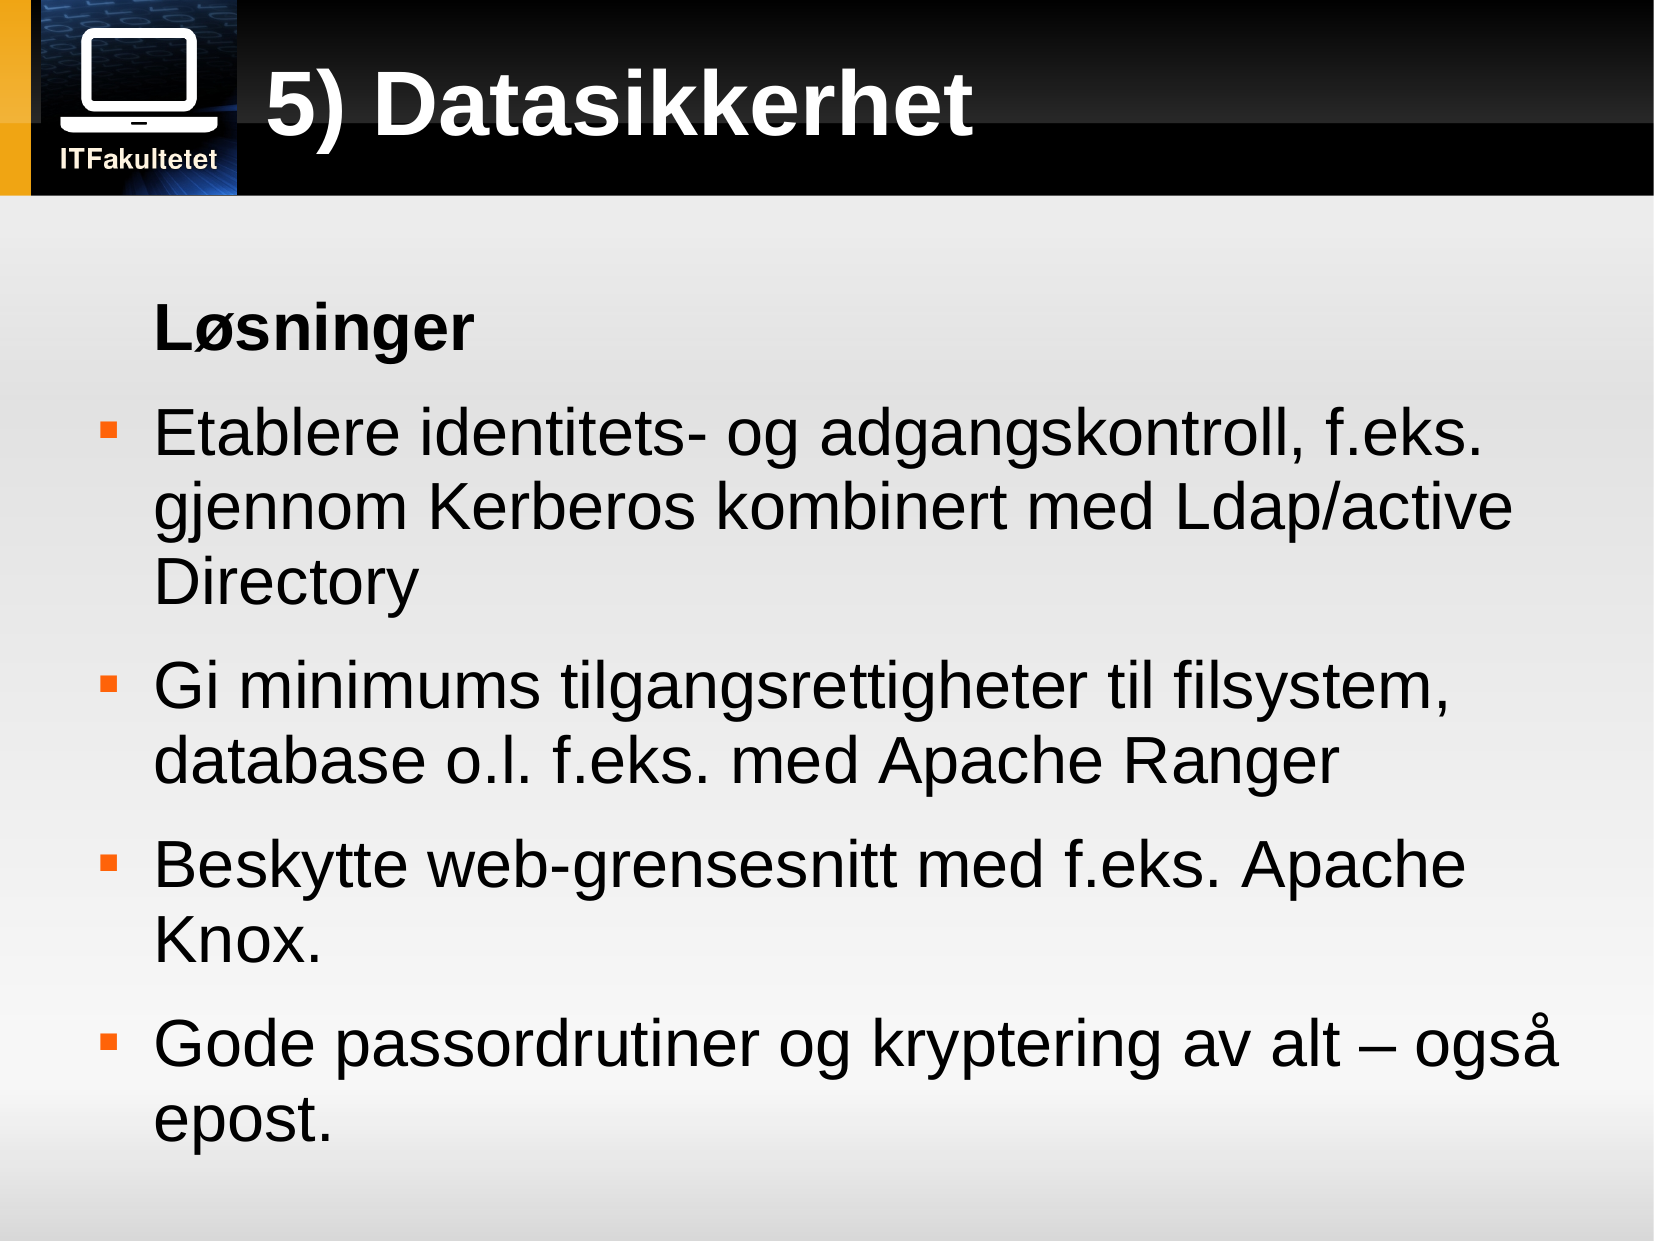

# 5) Datasikkerhet
Løsninger
Etablere identitets- og adgangskontroll, f.eks. gjennom Kerberos kombinert med Ldap/active Directory
Gi minimums tilgangsrettigheter til filsystem, database o.l. f.eks. med Apache Ranger
Beskytte web-grensesnitt med f.eks. Apache Knox.
Gode passordrutiner og kryptering av alt – også epost.